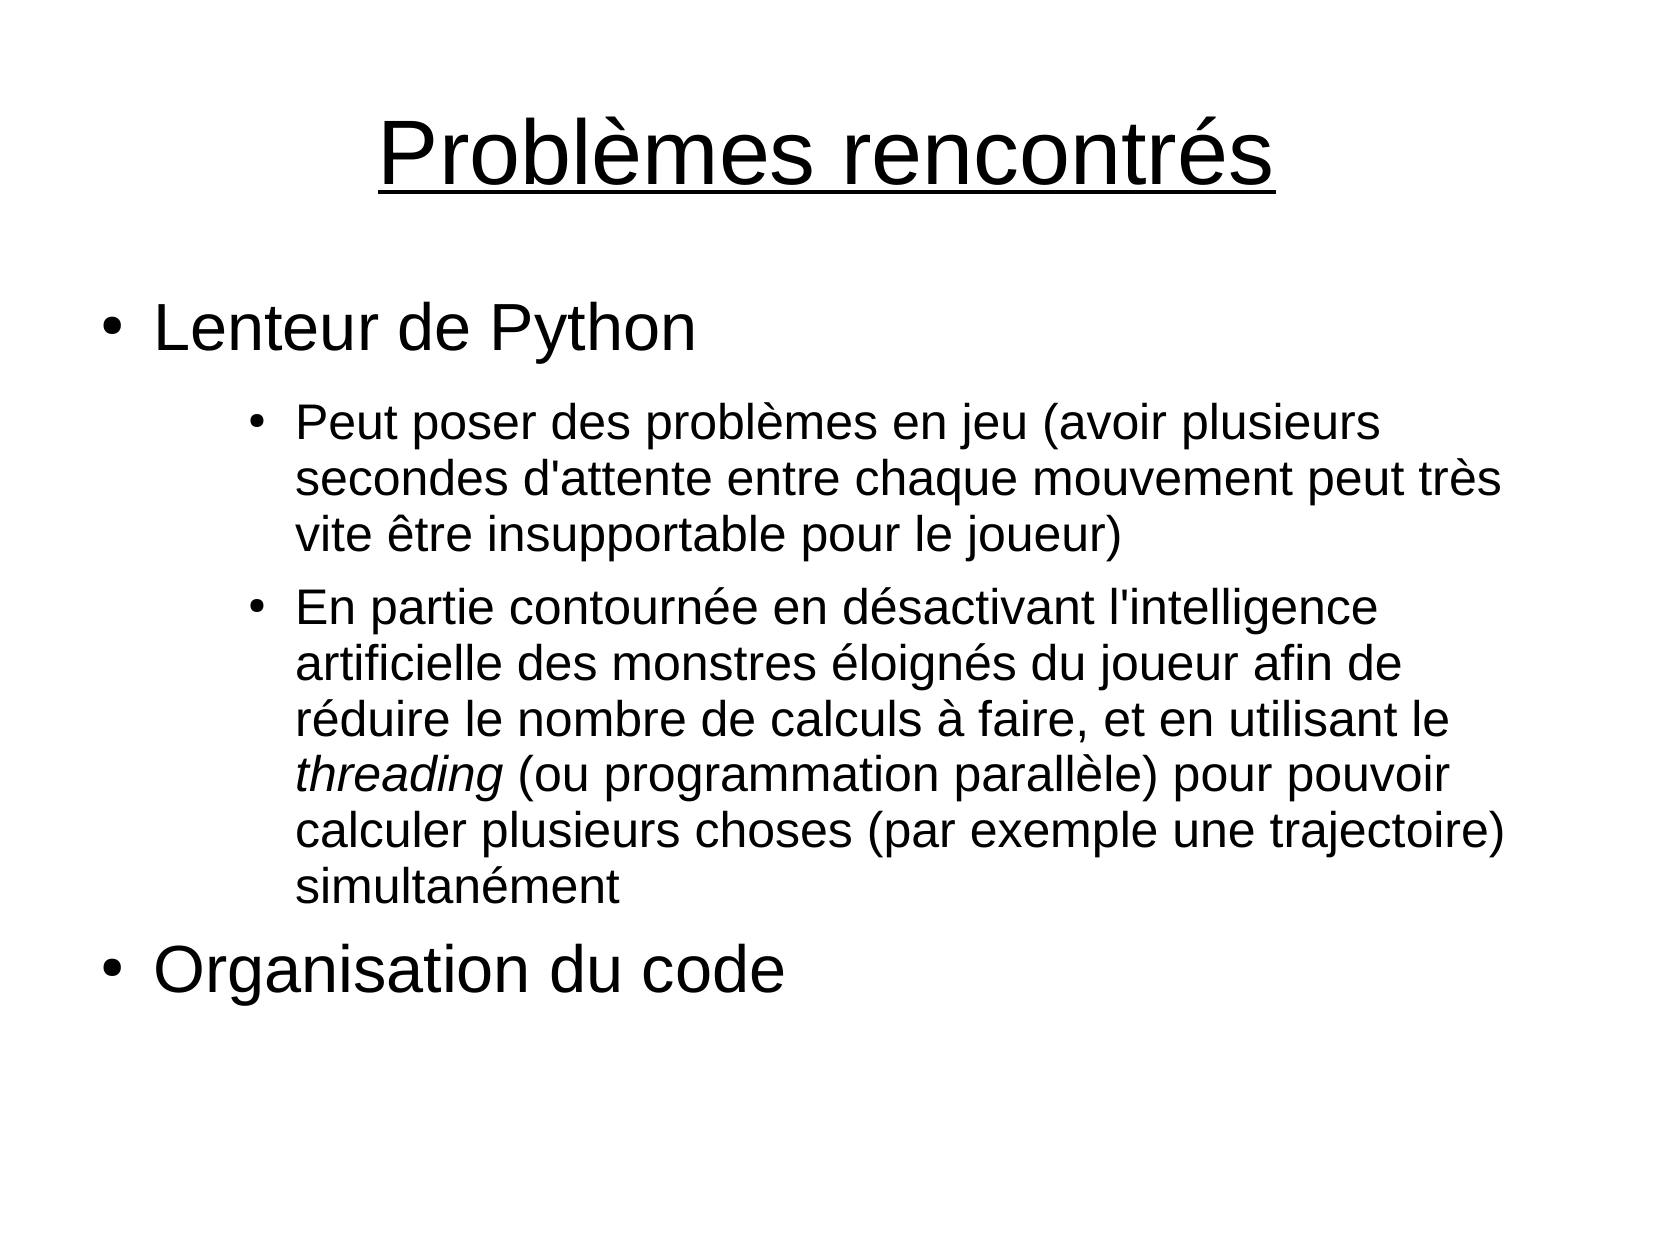

# Problèmes rencontrés
Lenteur de Python
Peut poser des problèmes en jeu (avoir plusieurs secondes d'attente entre chaque mouvement peut très vite être insupportable pour le joueur)
En partie contournée en désactivant l'intelligence artificielle des monstres éloignés du joueur afin de réduire le nombre de calculs à faire, et en utilisant le threading (ou programmation parallèle) pour pouvoir calculer plusieurs choses (par exemple une trajectoire) simultanément
Organisation du code